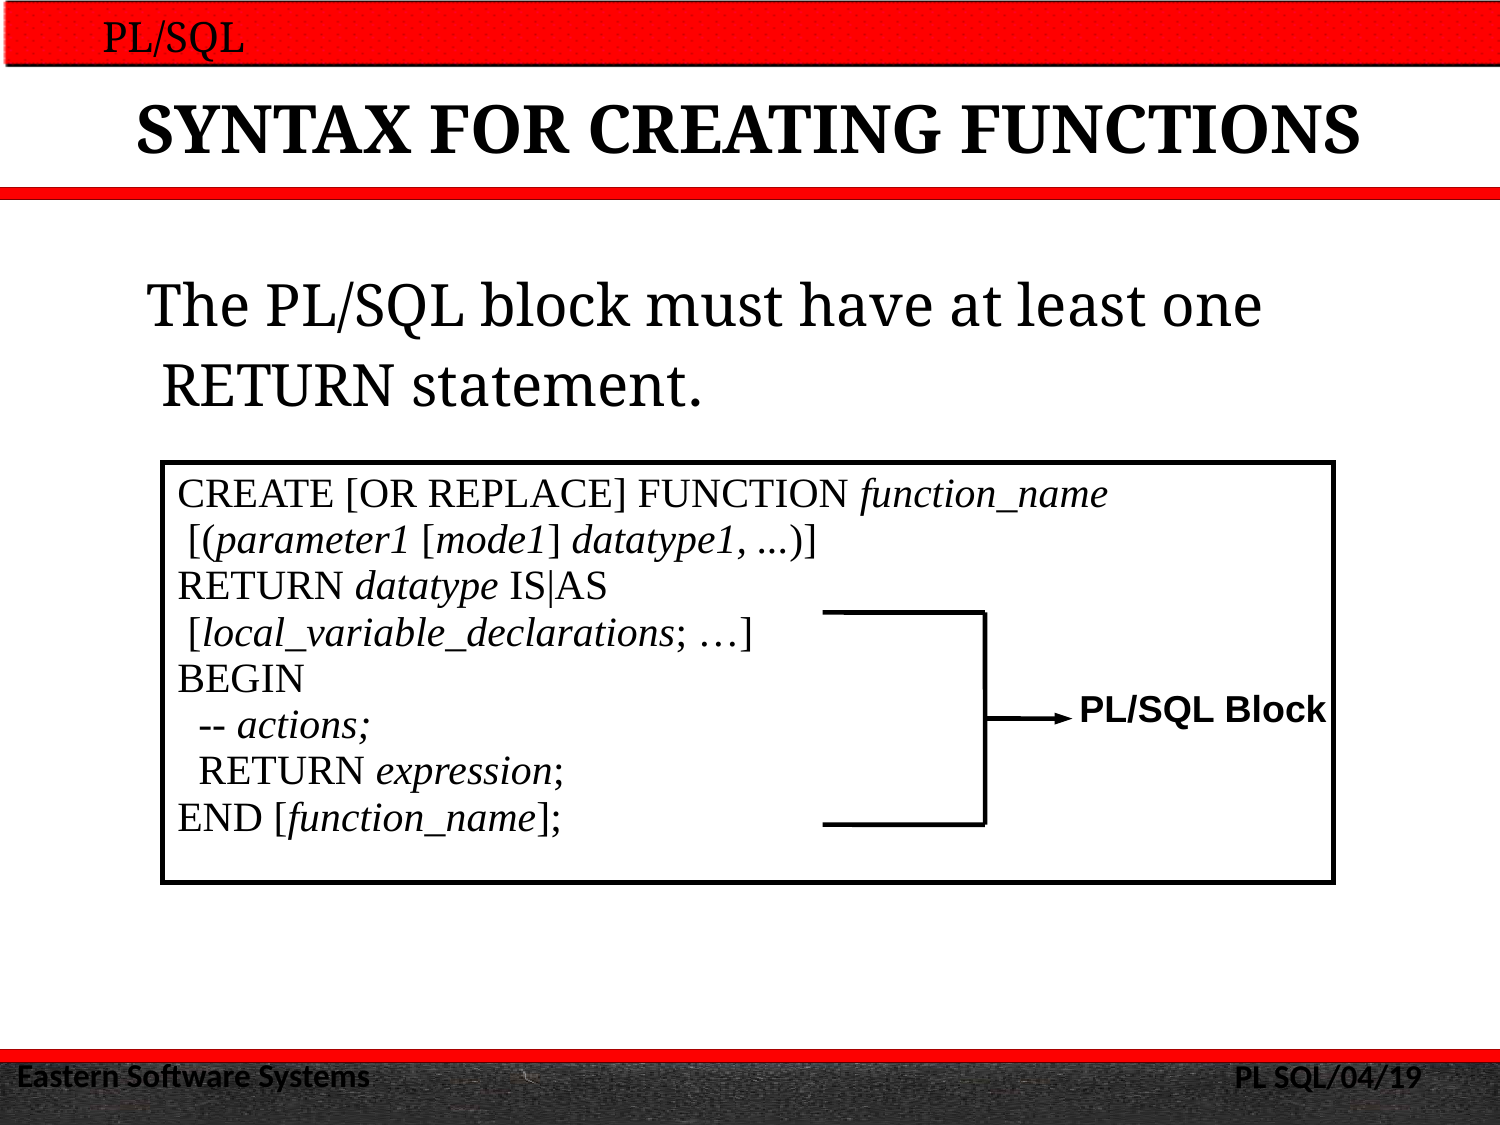

PL/SQL
SYNTAX FOR CREATING FUNCTIONS
The PL/SQL block must have at least one RETURN statement.
CREATE [OR REPLACE] FUNCTION function_name
 [(parameter1 [mode1] datatype1, ...)]
RETURN datatype IS|AS
 [local_variable_declarations; …]
BEGIN
 -- actions;
 RETURN expression;
END [function_name];
PL/SQL Block
Eastern Software Systems
				 PL SQL/04/19